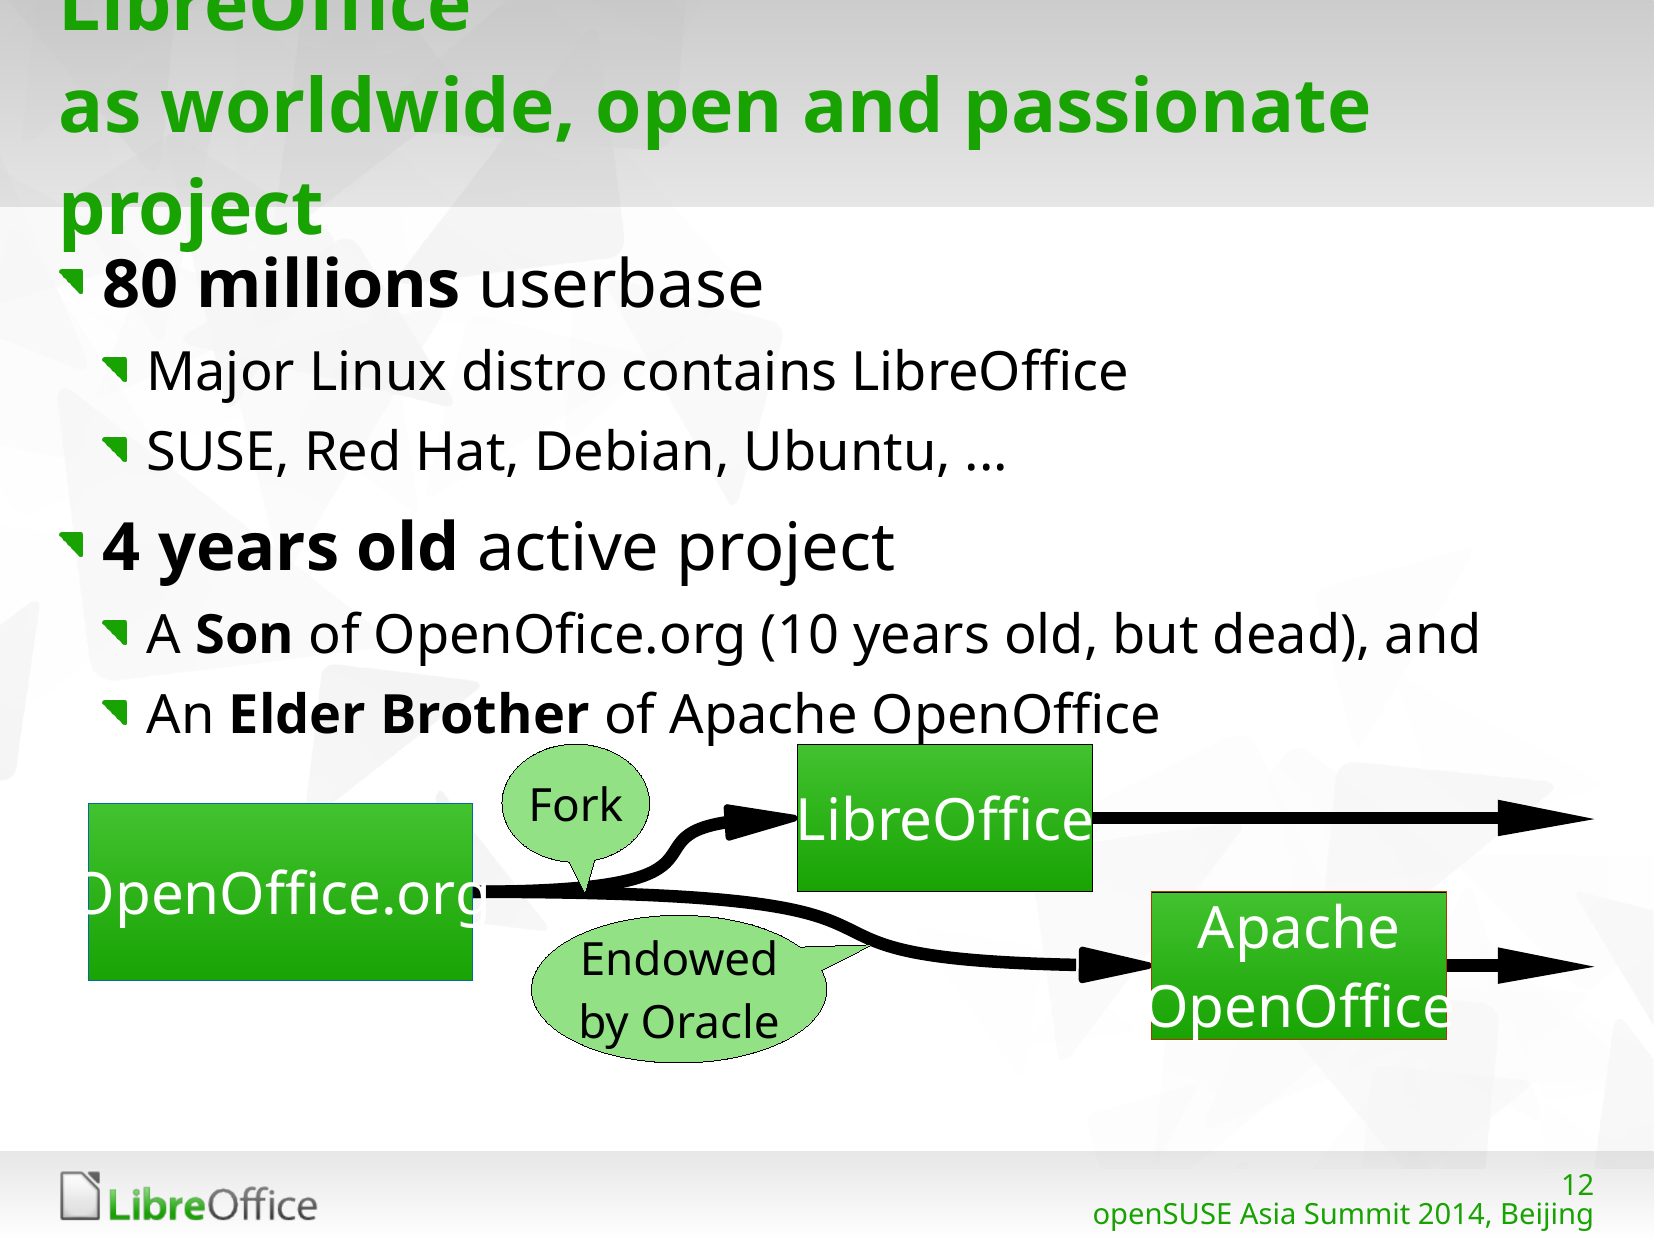

# LibreOffice as worldwide, open and passionate project
80 millions userbase
Major Linux distro contains LibreOffice
SUSE, Red Hat, Debian, Ubuntu, ...
4 years old active project
A Son of OpenOfice.org (10 years old, but dead), and
An Elder Brother of Apache OpenOffice
Fork
LibreOffice
OpenOffice.org
Apache
OpenOffice
Endowed
by Oracle
12
openSUSE Asia Summit 2014, Beijing